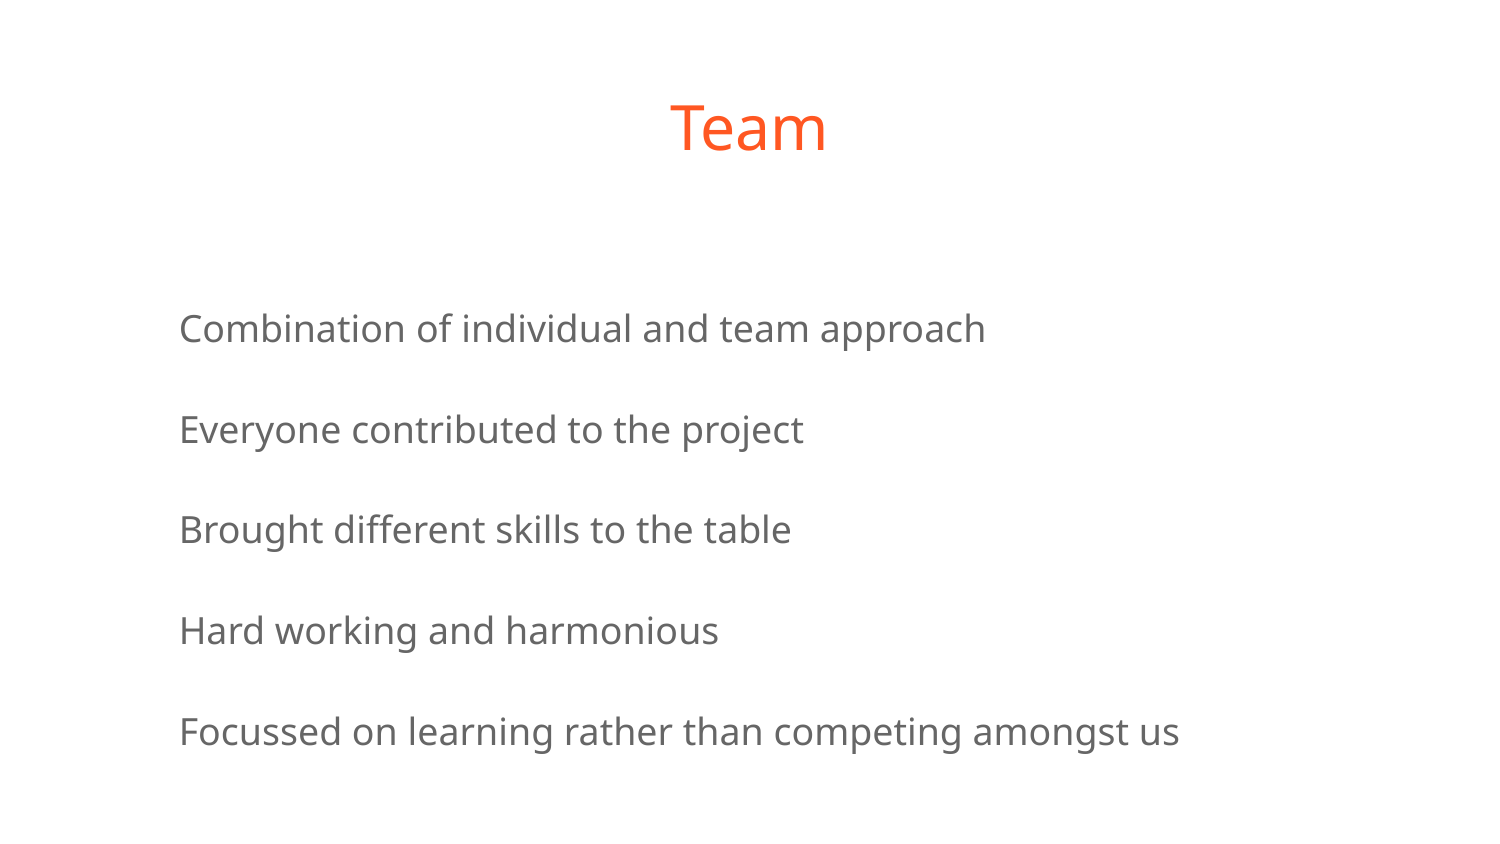

# Team
Combination of individual and team approach
Everyone contributed to the project
Brought different skills to the table
Hard working and harmonious
Focussed on learning rather than competing amongst us